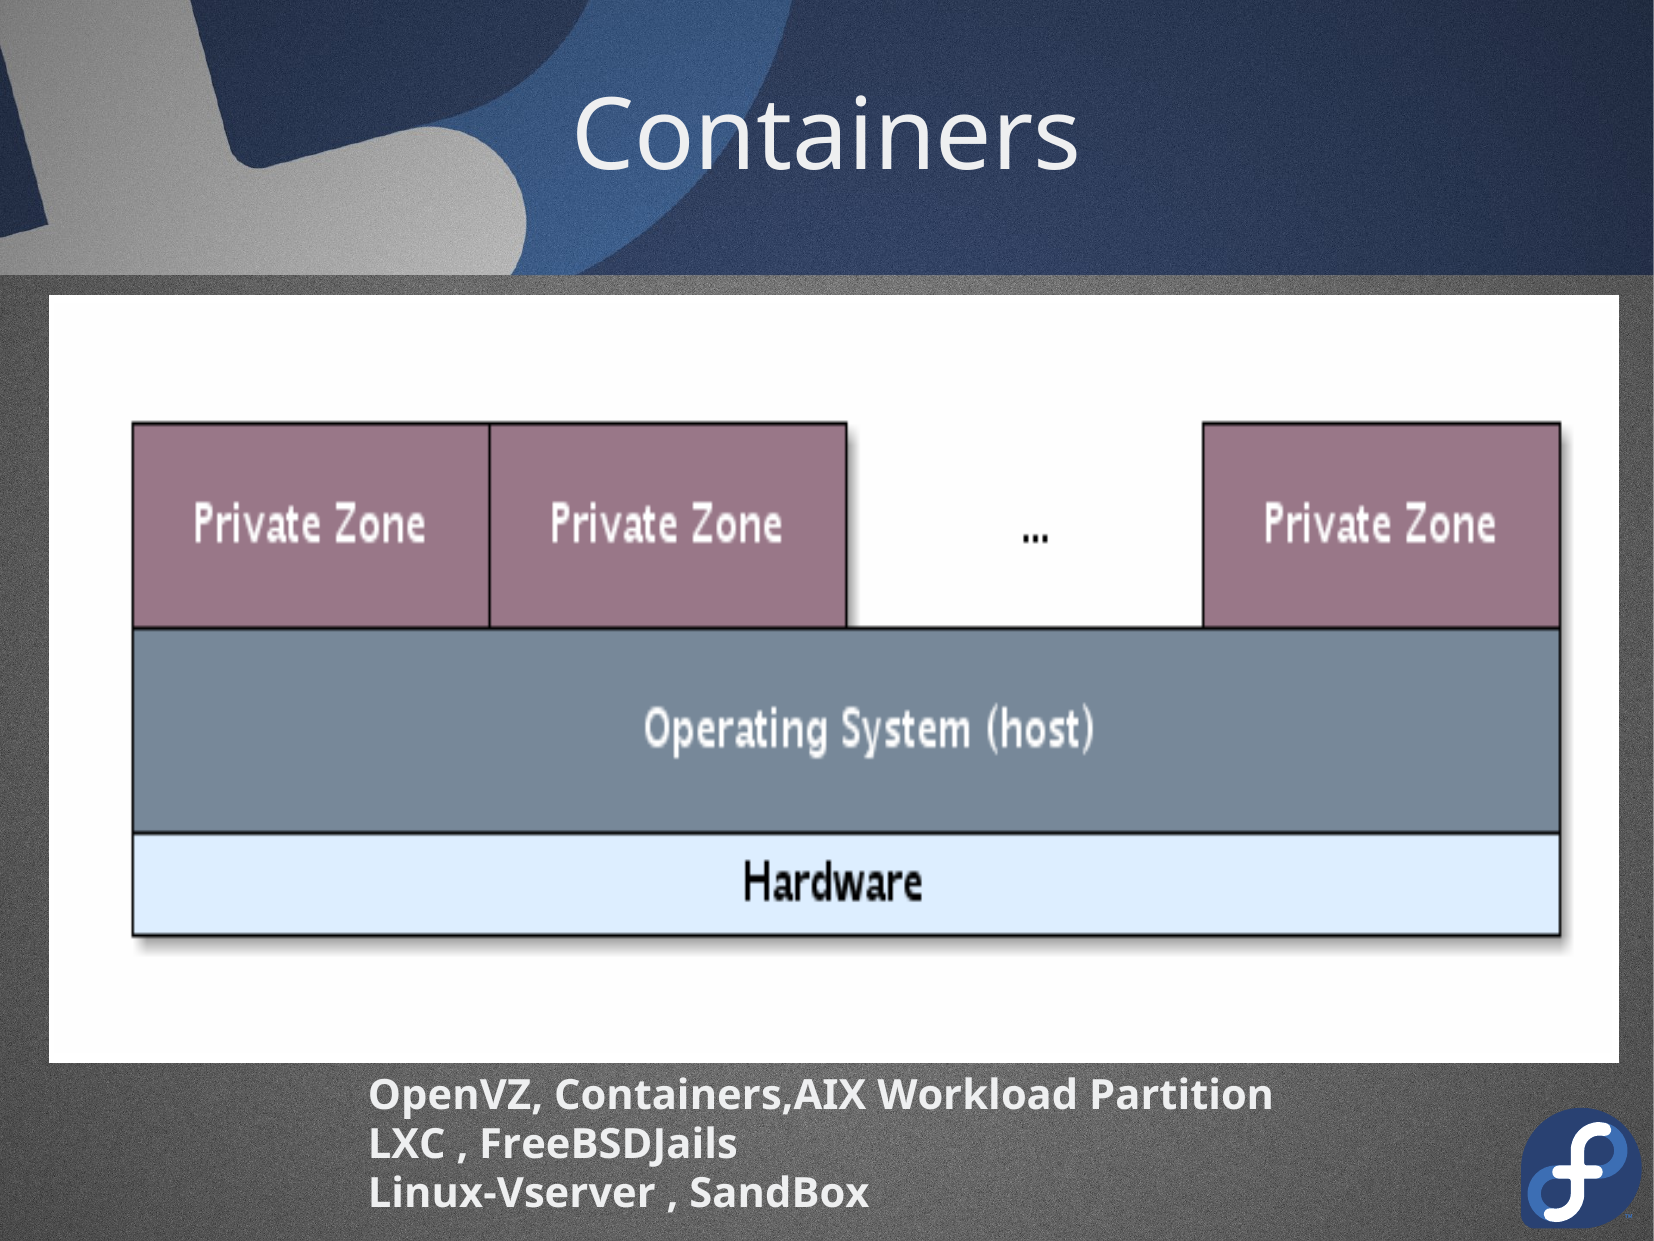

Containers
OpenVZ, Containers,AIX Workload Partition
LXC , FreeBSDJails
Linux-Vserver , SandBox